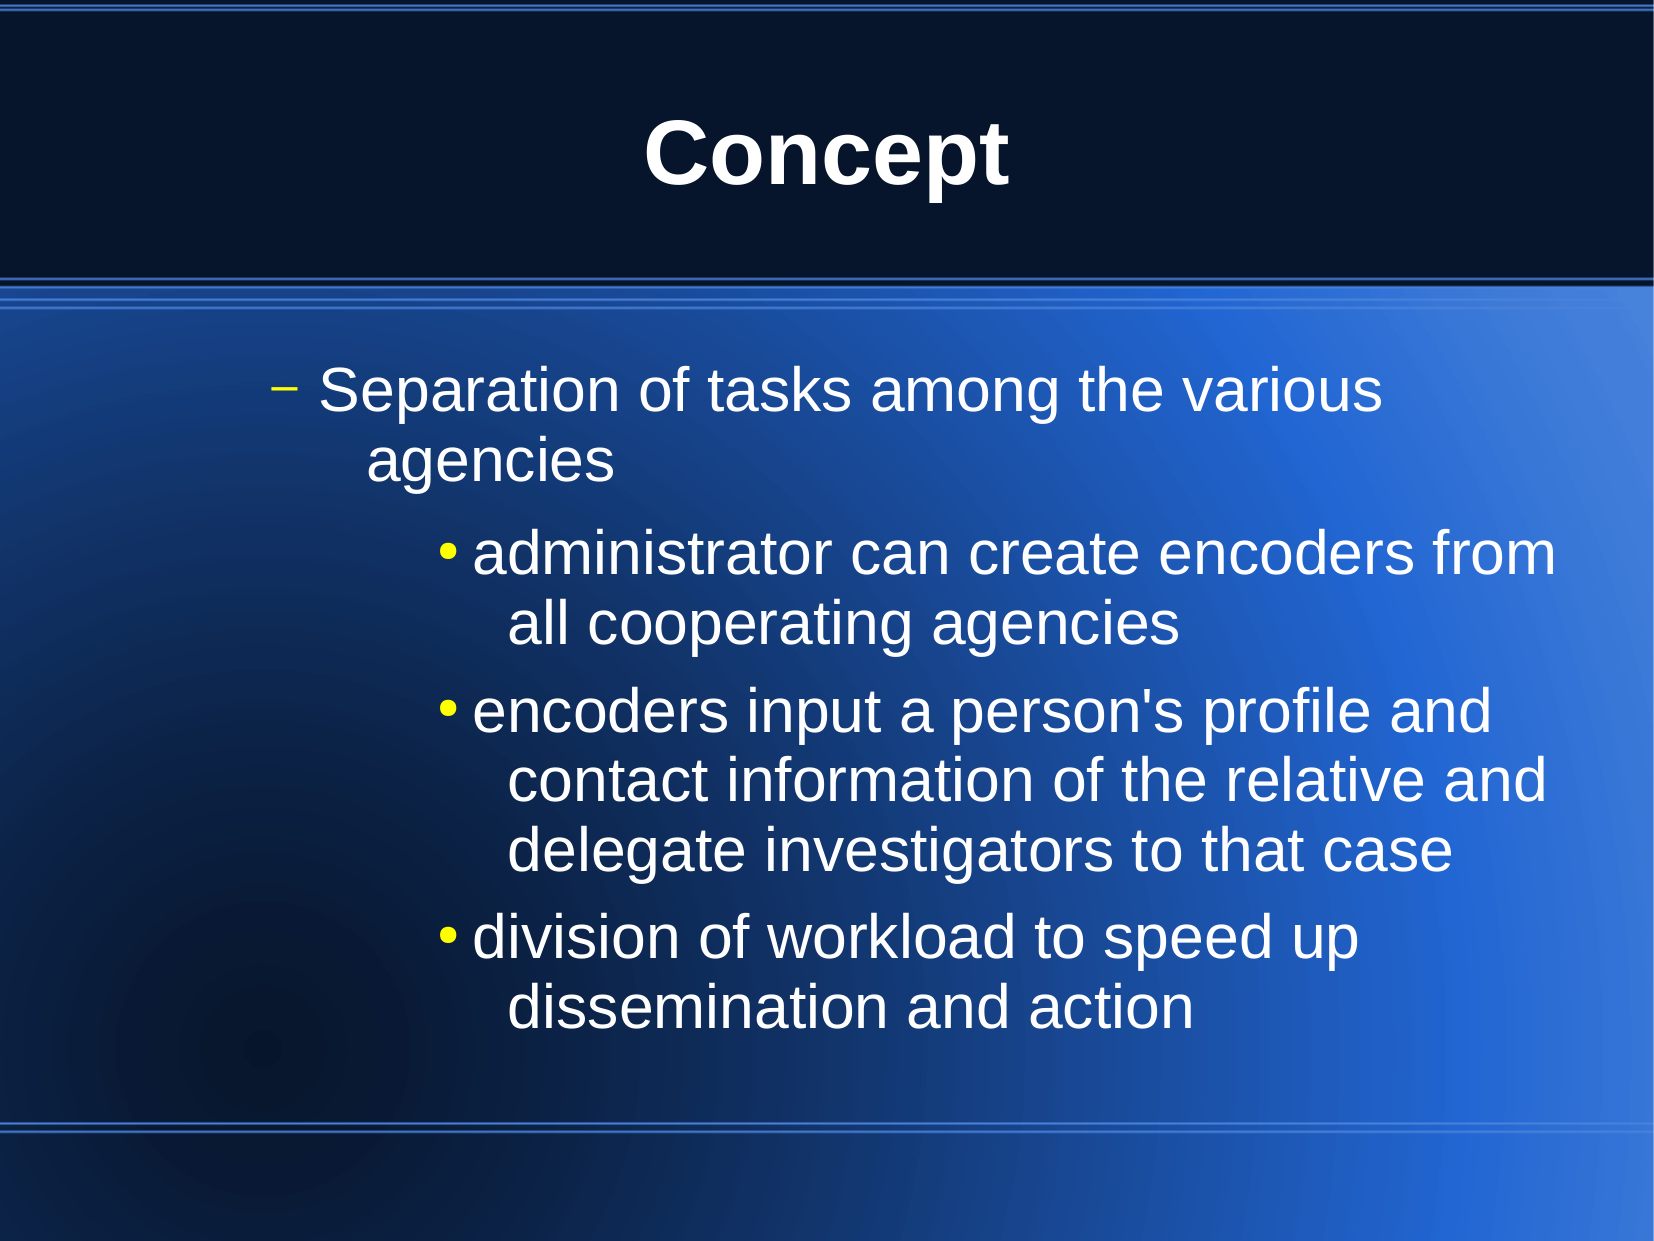

# Concept
Separation of tasks among the various agencies
administrator can create encoders from all cooperating agencies
encoders input a person's profile and contact information of the relative and delegate investigators to that case
division of workload to speed up dissemination and action